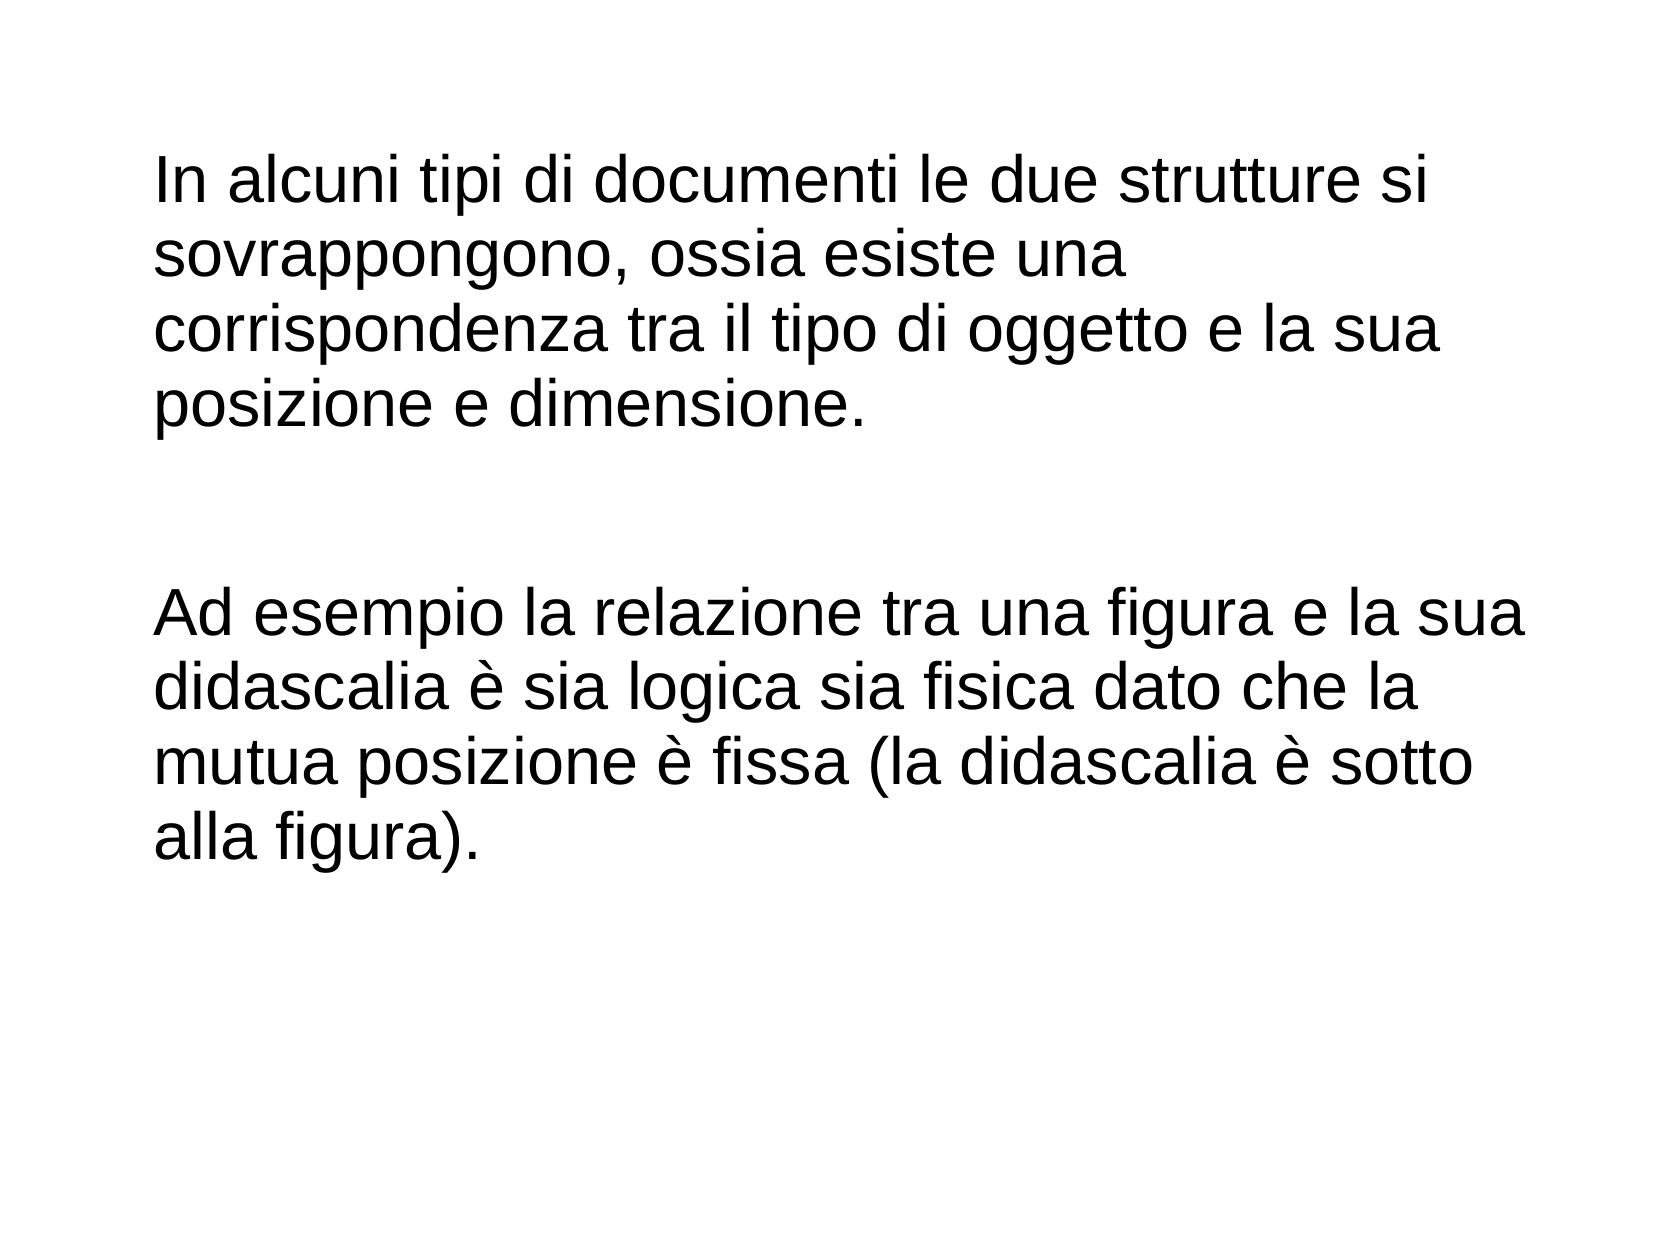

# In alcuni tipi di documenti le due strutture si sovrappongono, ossia esiste una corrispondenza tra il tipo di oggetto e la sua posizione e dimensione.
Ad esempio la relazione tra una figura e la sua didascalia è sia logica sia fisica dato che la mutua posizione è fissa (la didascalia è sotto alla figura).